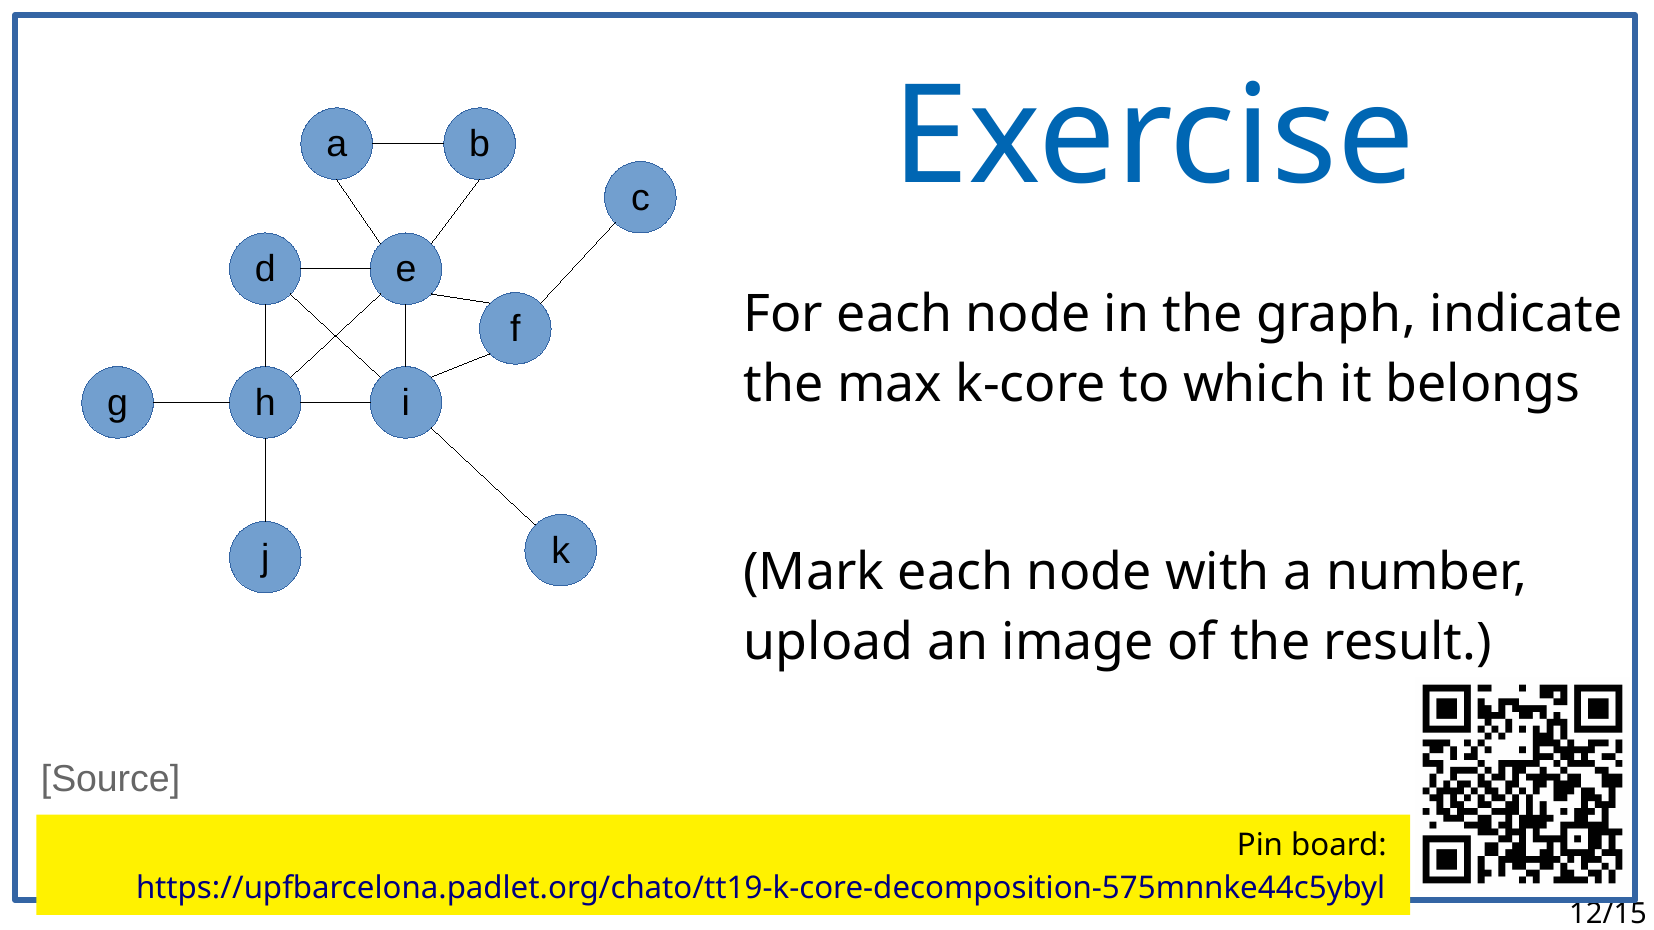

# Exercise
a
b
c
d
e
For each node in the graph, indicate the max k-core to which it belongs
(Mark each node with a number, upload an image of the result.)
f
g
h
i
k
j
[Source]
Pin board: https://upfbarcelona.padlet.org/chato/tt19-k-core-decomposition-575mnnke44c5ybyl
12